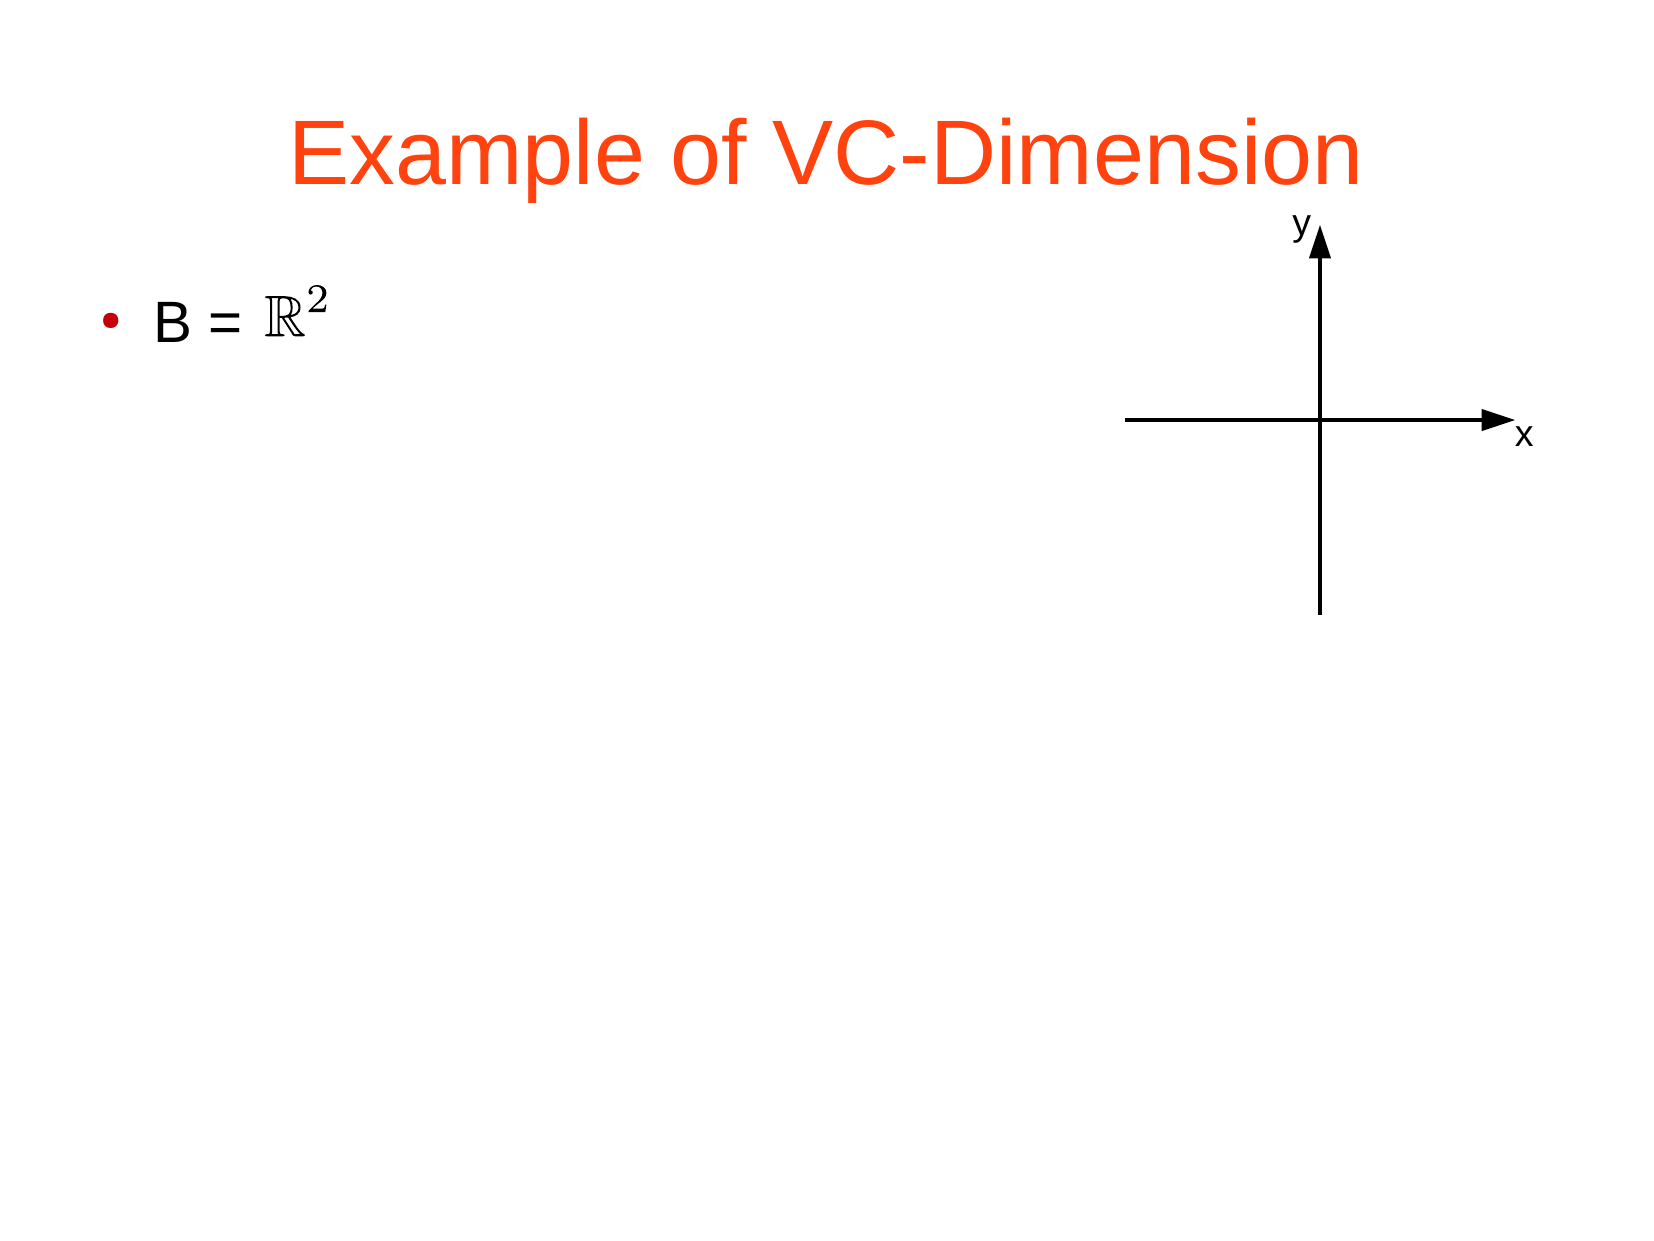

# Example of VC-Dimension
y
B =
x